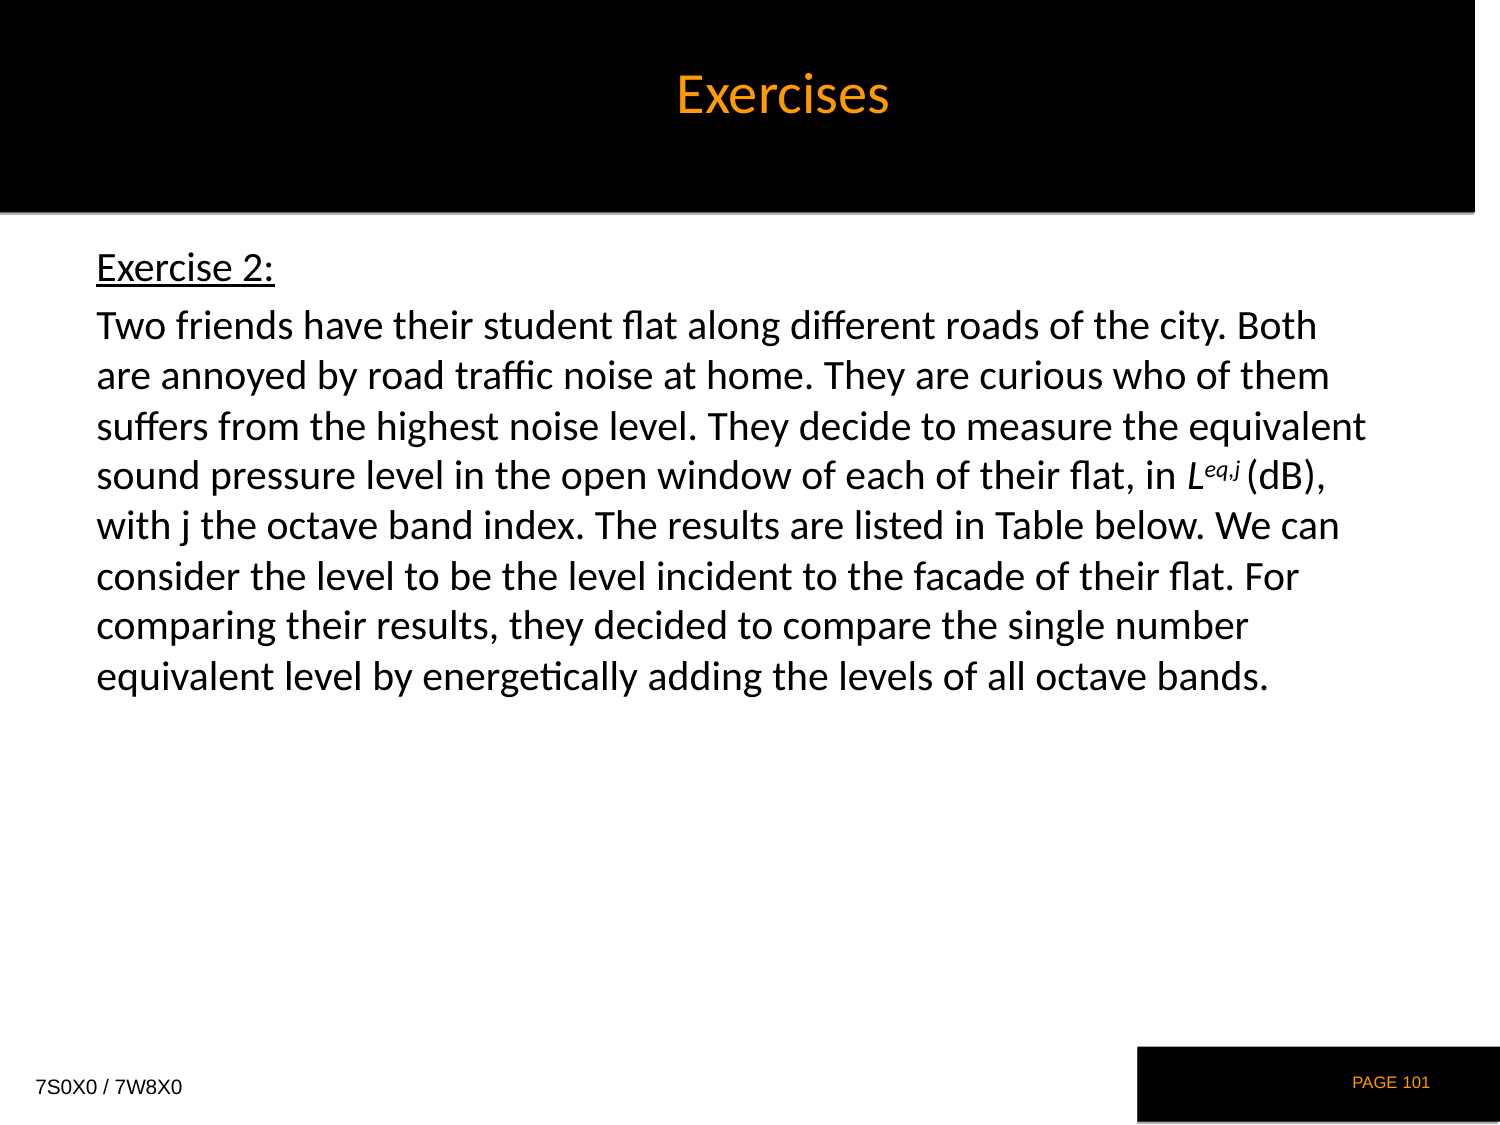

#
Exercises
Exercise 2:
Two friends have their student flat along different roads of the city. Both are annoyed by road traffic noise at home. They are curious who of them suffers from the highest noise level. They decide to measure the equivalent sound pressure level in the open window of each of their flat, in Leq,j (dB), with j the octave band index. The results are listed in Table below. We can consider the level to be the level incident to the facade of their flat. For comparing their results, they decided to compare the single number equivalent level by energetically adding the levels of all octave bands.
PAGE 1
7S0X0 / 7W8X0
2017/02/09
PAGE